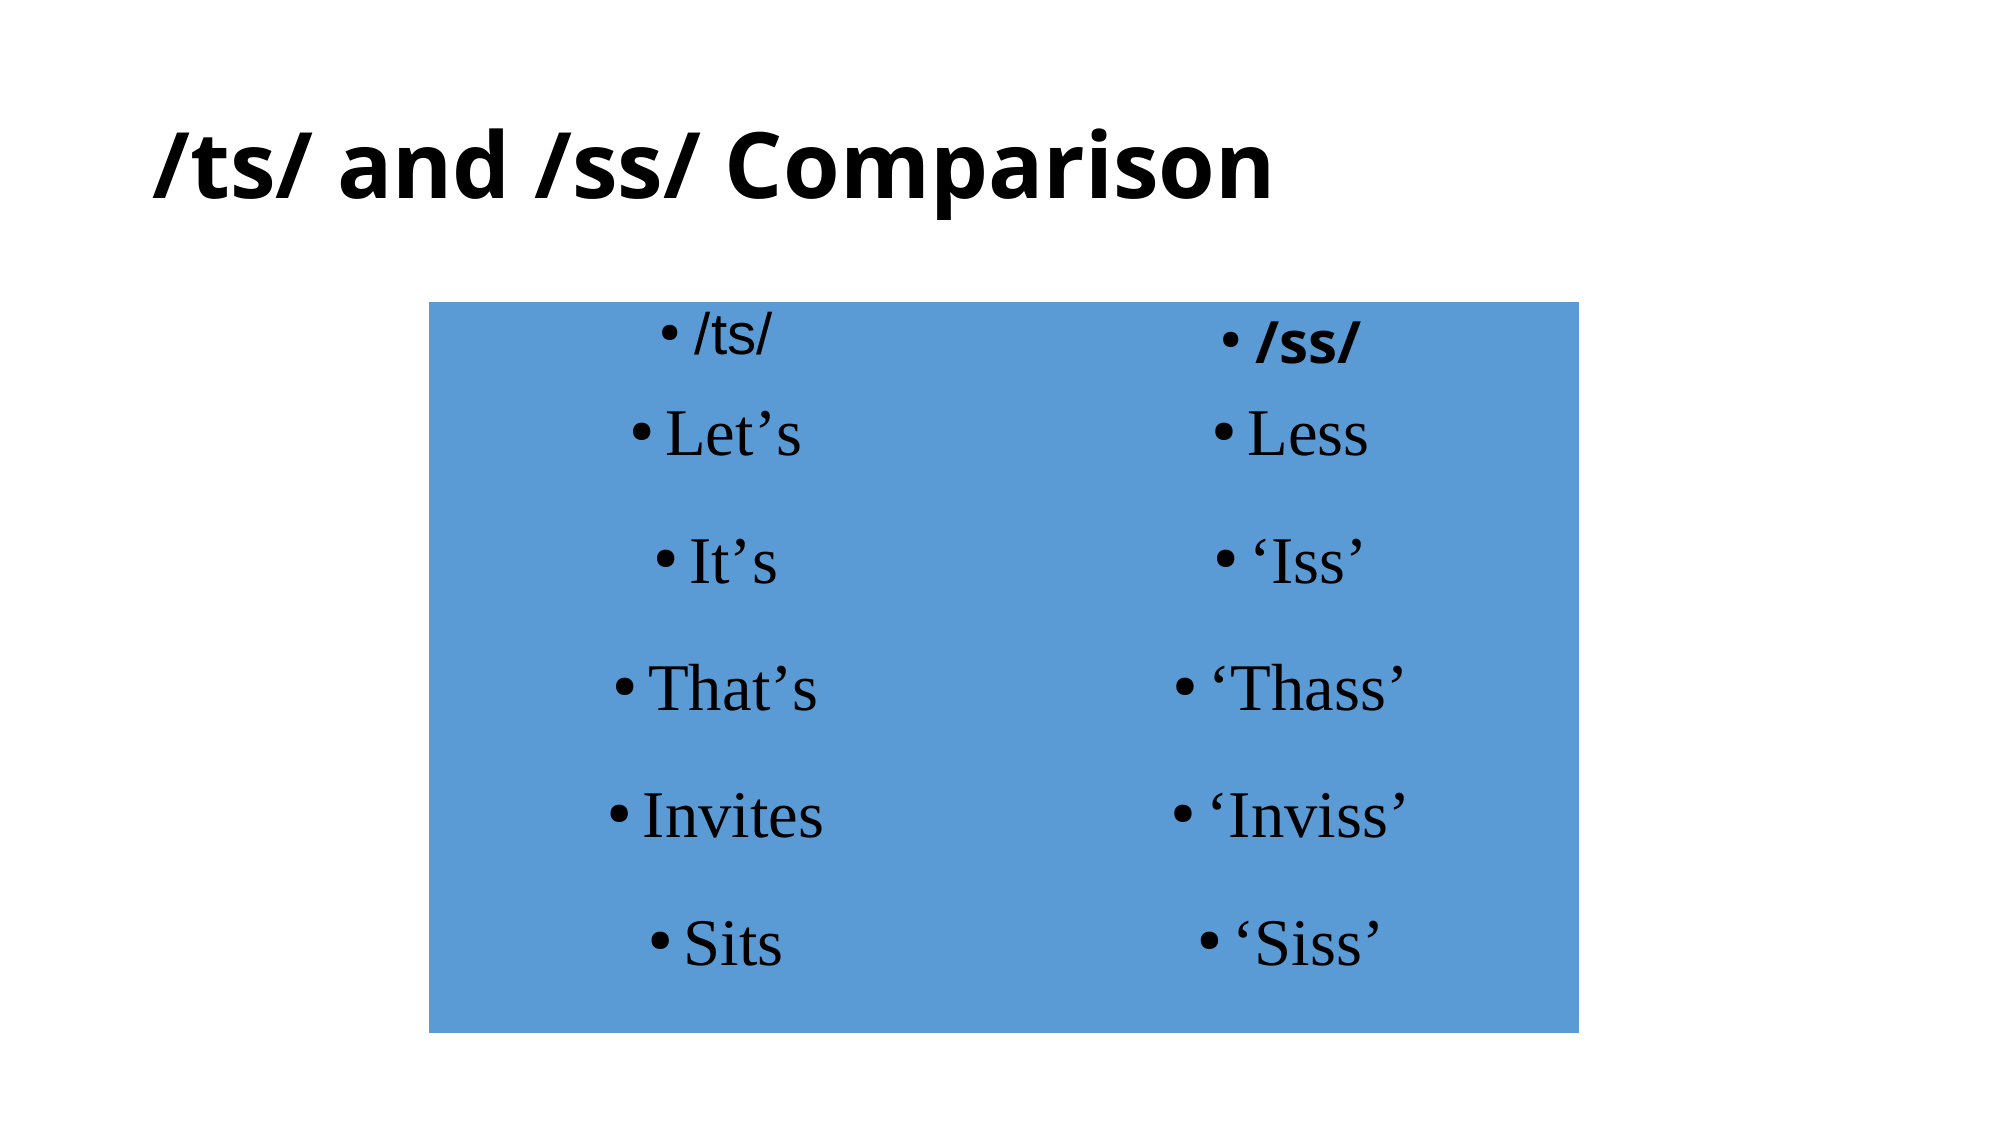

# /ts/ and /ss/ Comparison
| /ts/ | /ss/ |
| --- | --- |
| Let’s | Less |
| It’s | ‘Iss’ |
| That’s | ‘Thass’ |
| Invites | ‘Inviss’ |
| Sits | ‘Siss’ |